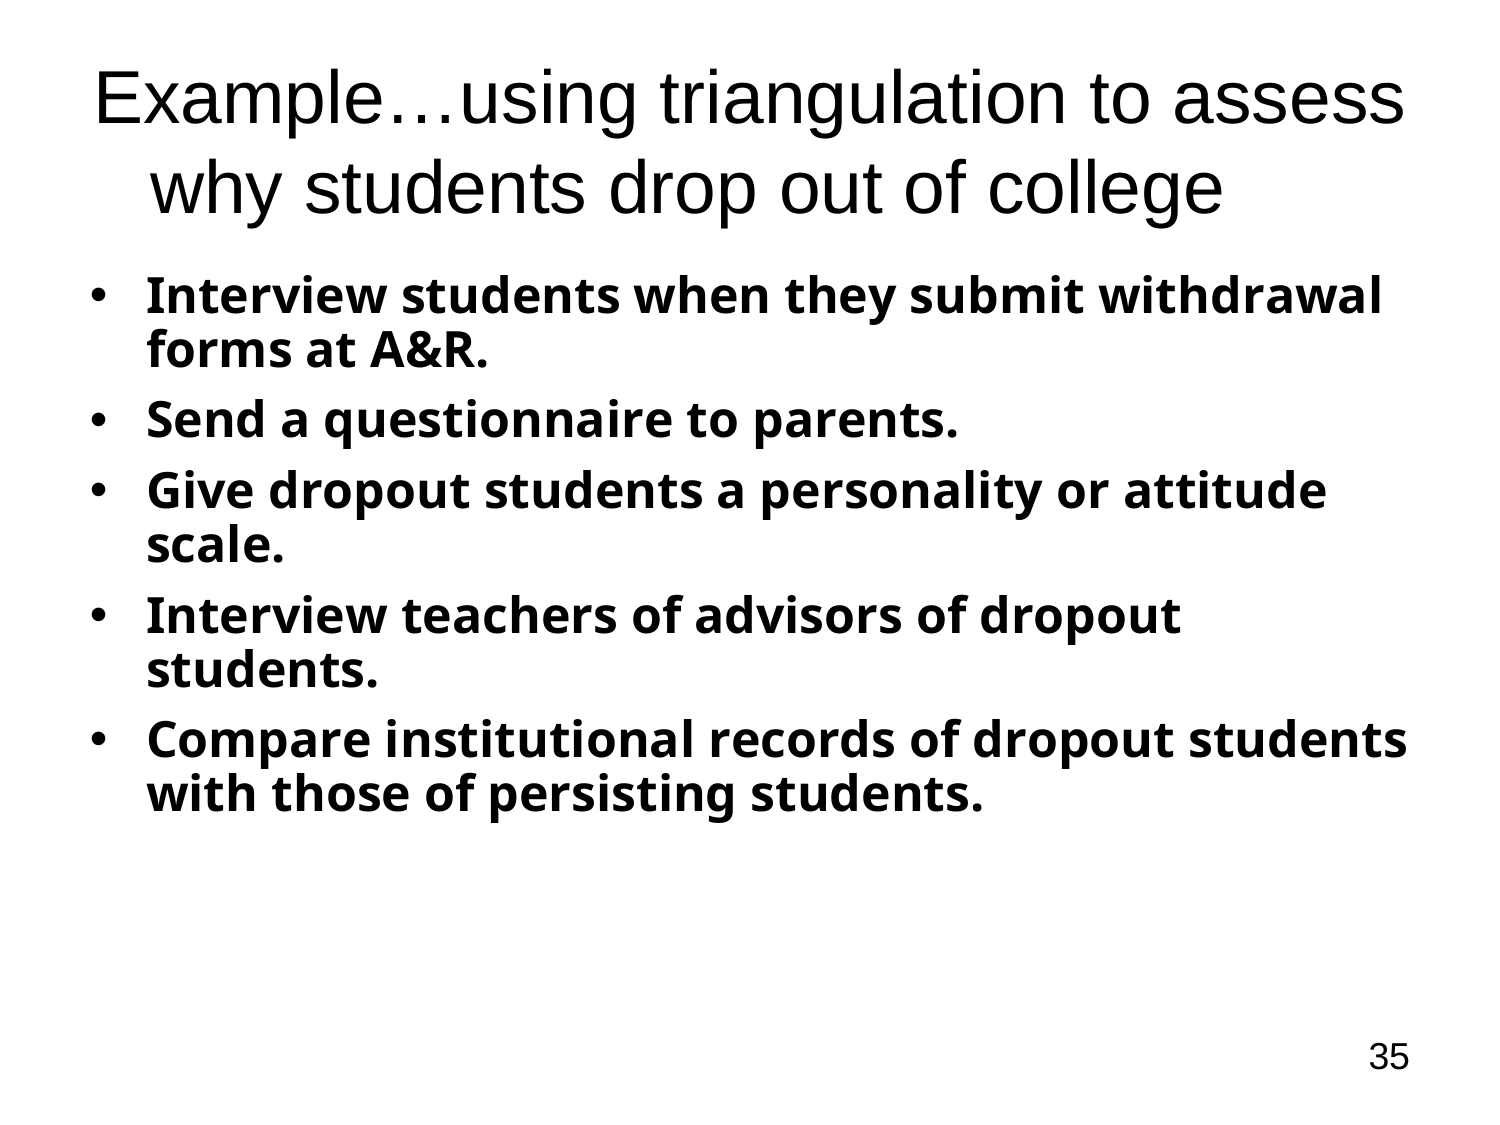

# Example…using triangulation to assess why students drop out of college
Interview students when they submit withdrawal forms at A&R.
Send a questionnaire to parents.
Give dropout students a personality or attitude scale.
Interview teachers of advisors of dropout students.
Compare institutional records of dropout students with those of persisting students.
35